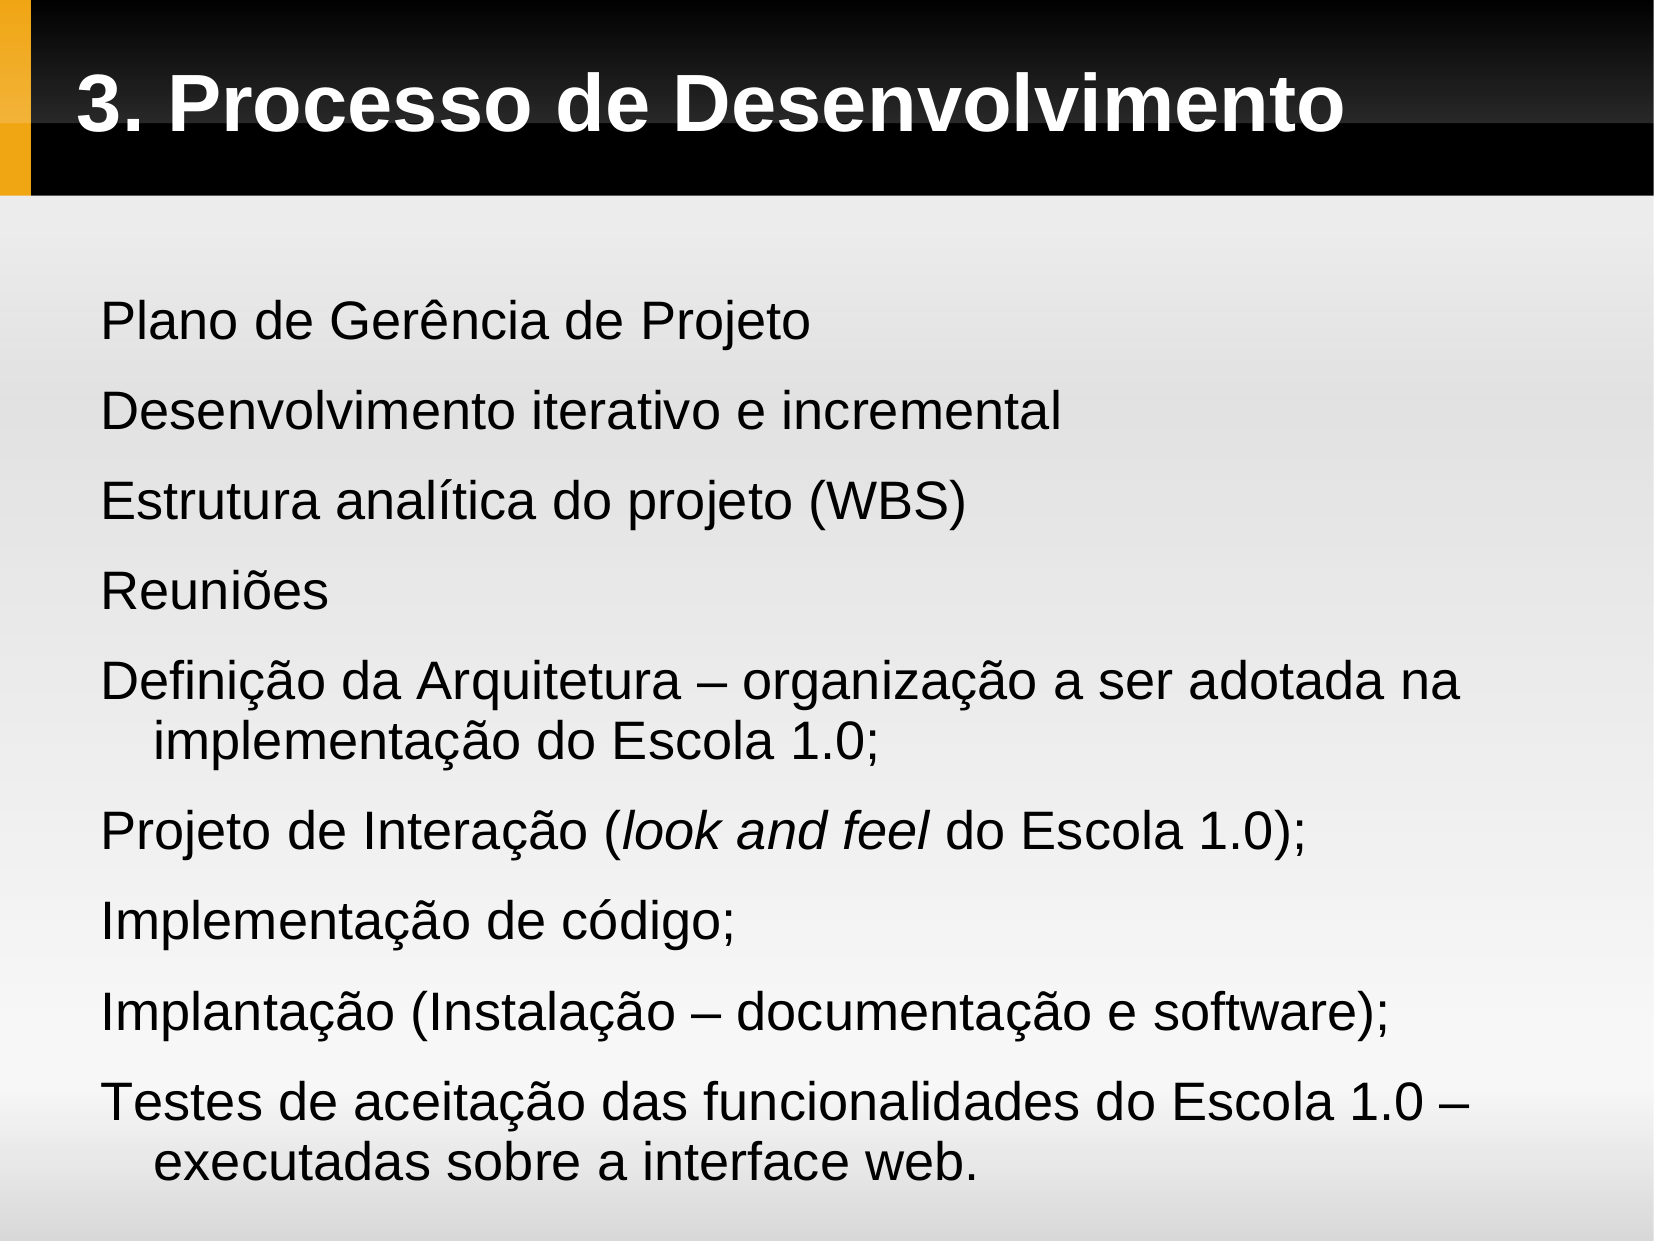

3. Processo de Desenvolvimento
# Plano de Gerência de Projeto
Desenvolvimento iterativo e incremental
Estrutura analítica do projeto (WBS)
Reuniões
Definição da Arquitetura – organização a ser adotada na implementação do Escola 1.0;
Projeto de Interação (look and feel do Escola 1.0);
Implementação de código;
Implantação (Instalação – documentação e software);
Testes de aceitação das funcionalidades do Escola 1.0 – executadas sobre a interface web.